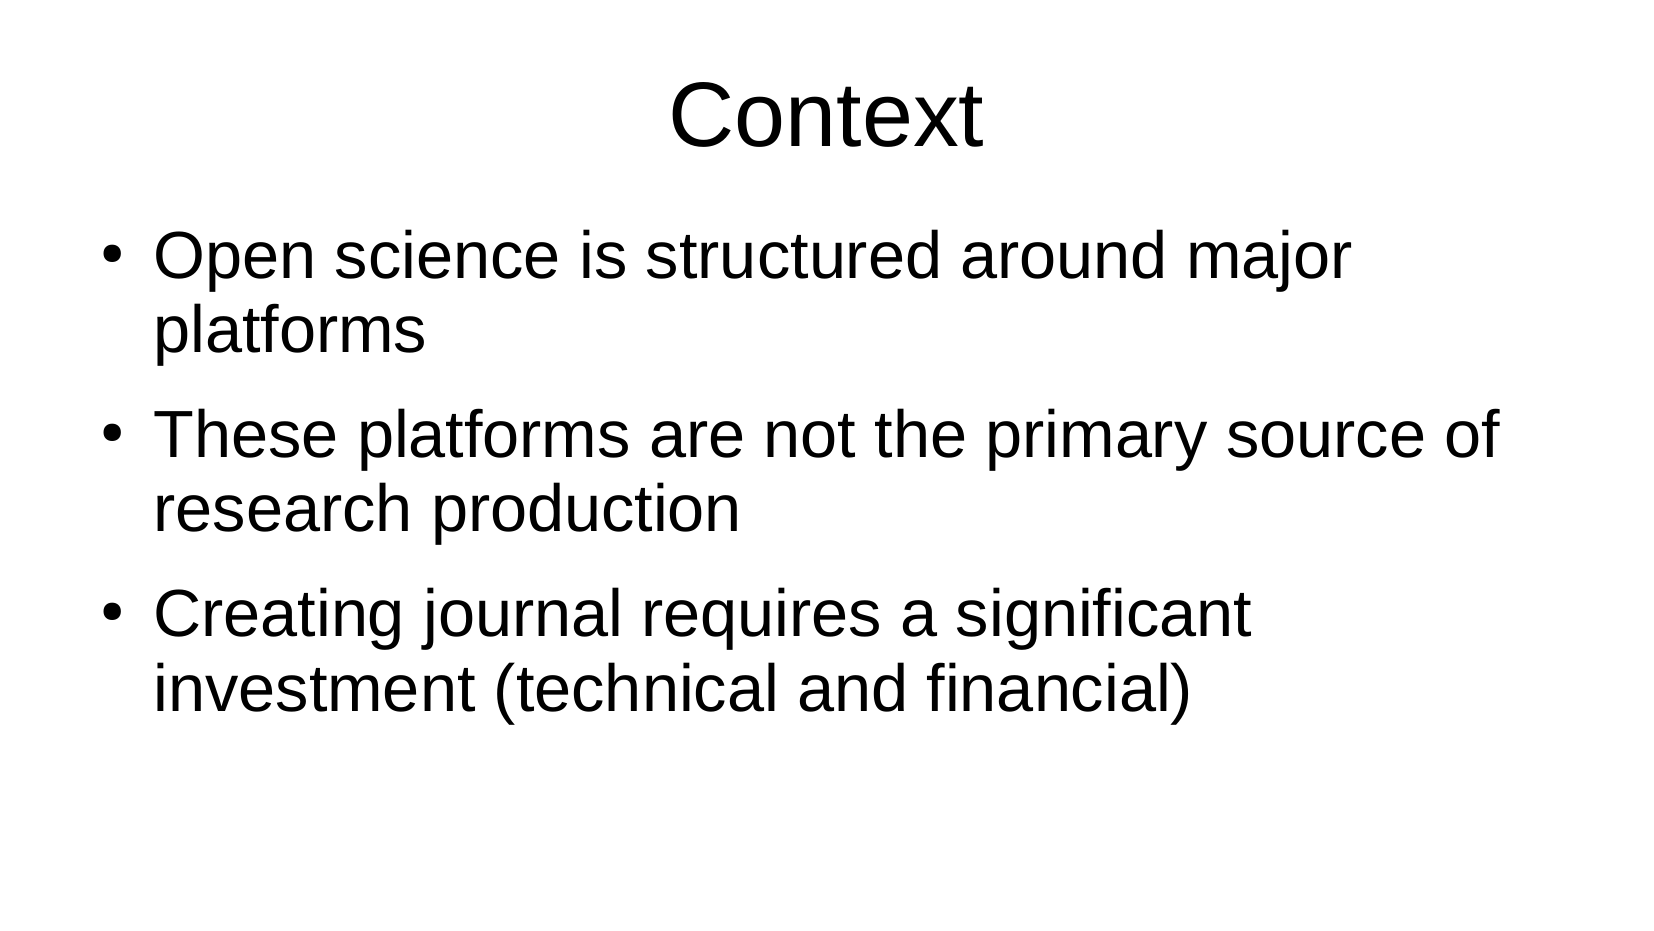

# Context
Open science is structured around major platforms
These platforms are not the primary source of research production
Creating journal requires a significant investment (technical and financial)